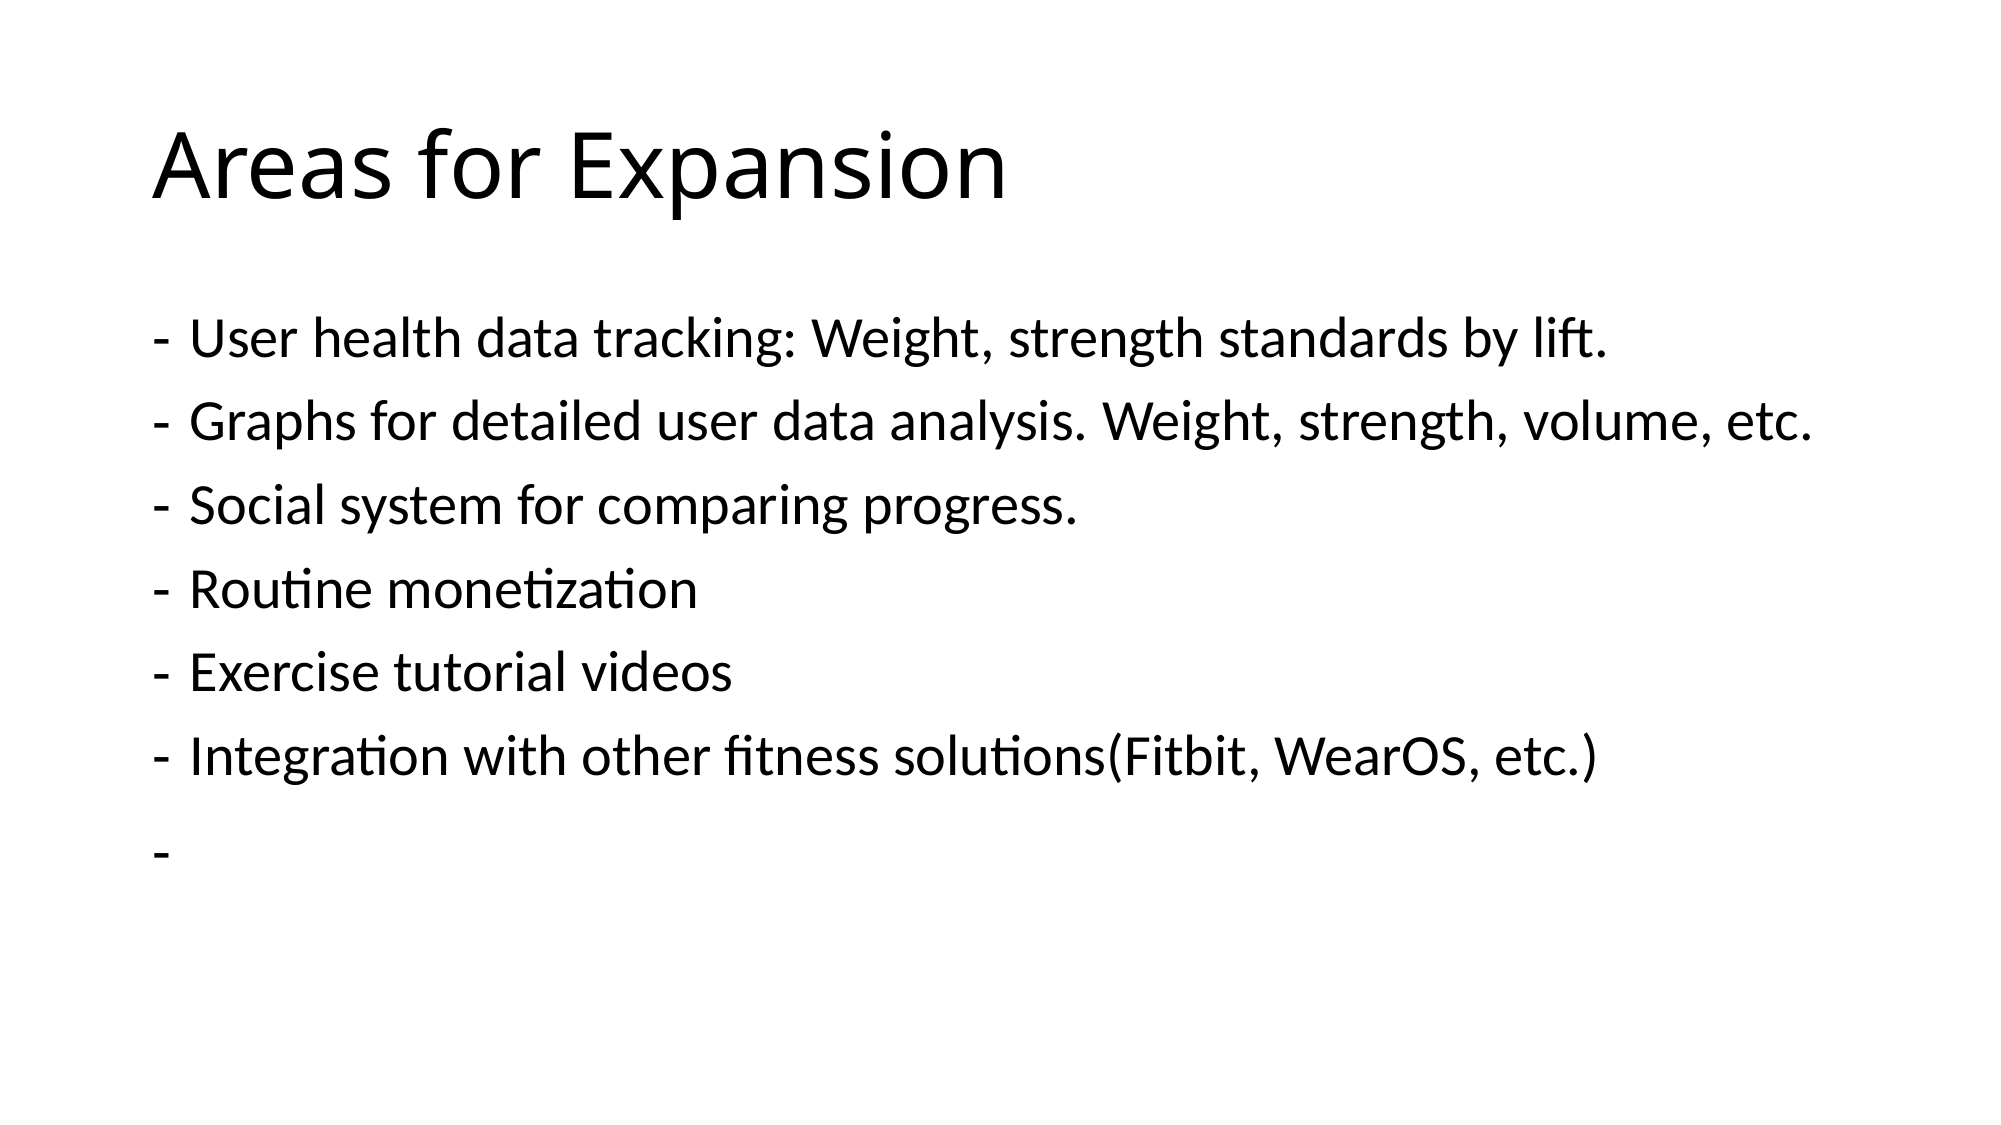

# Areas for Expansion
User health data tracking: Weight, strength standards by lift.
Graphs for detailed user data analysis. Weight, strength, volume, etc.
Social system for comparing progress.
Routine monetization
Exercise tutorial videos
Integration with other fitness solutions(Fitbit, WearOS, etc.)